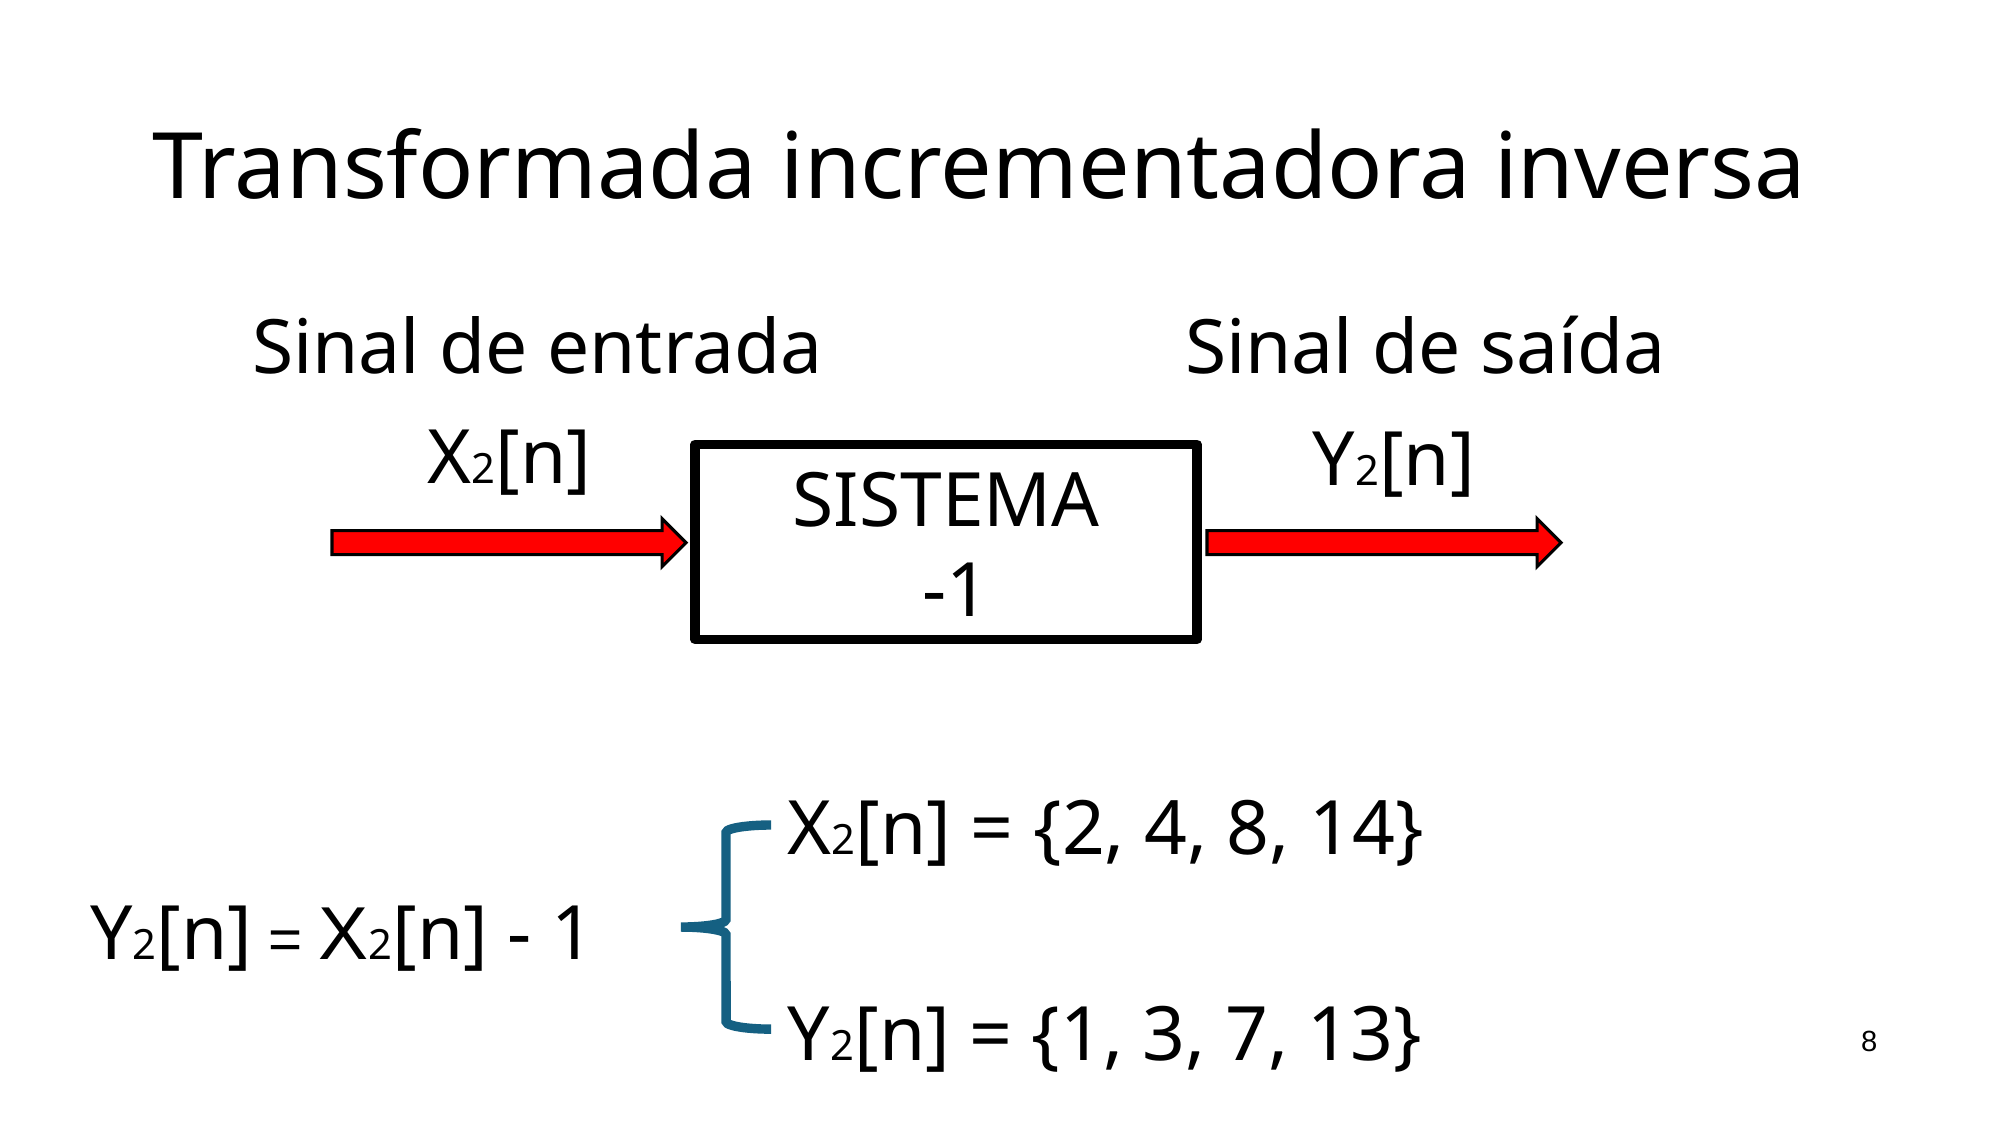

# Transformada incrementadora inversa
Sinal de entrada
Sinal de saída
X2[n]
Y2[n]
SISTEMA
 -1
X2[n] = {2, 4, 8, 14}
Y2[n] = X2[n] - 1
Y2[n] = {1, 3, 7, 13}